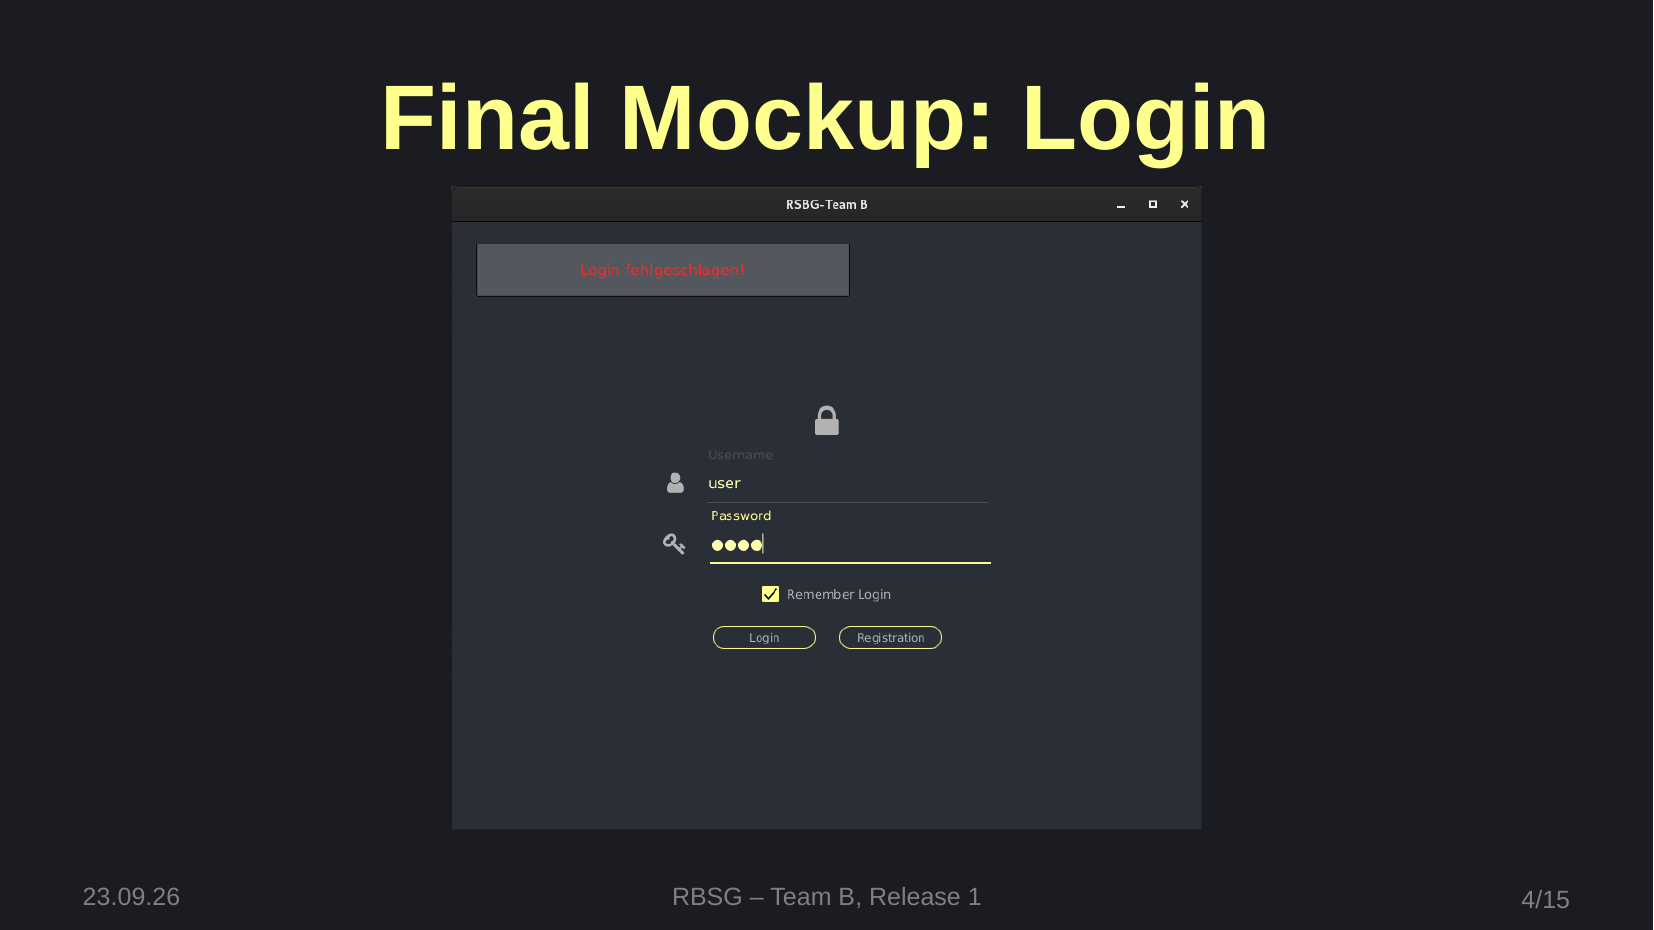

# Final Mockup: Login
RBSG – Team B, Release 1
4